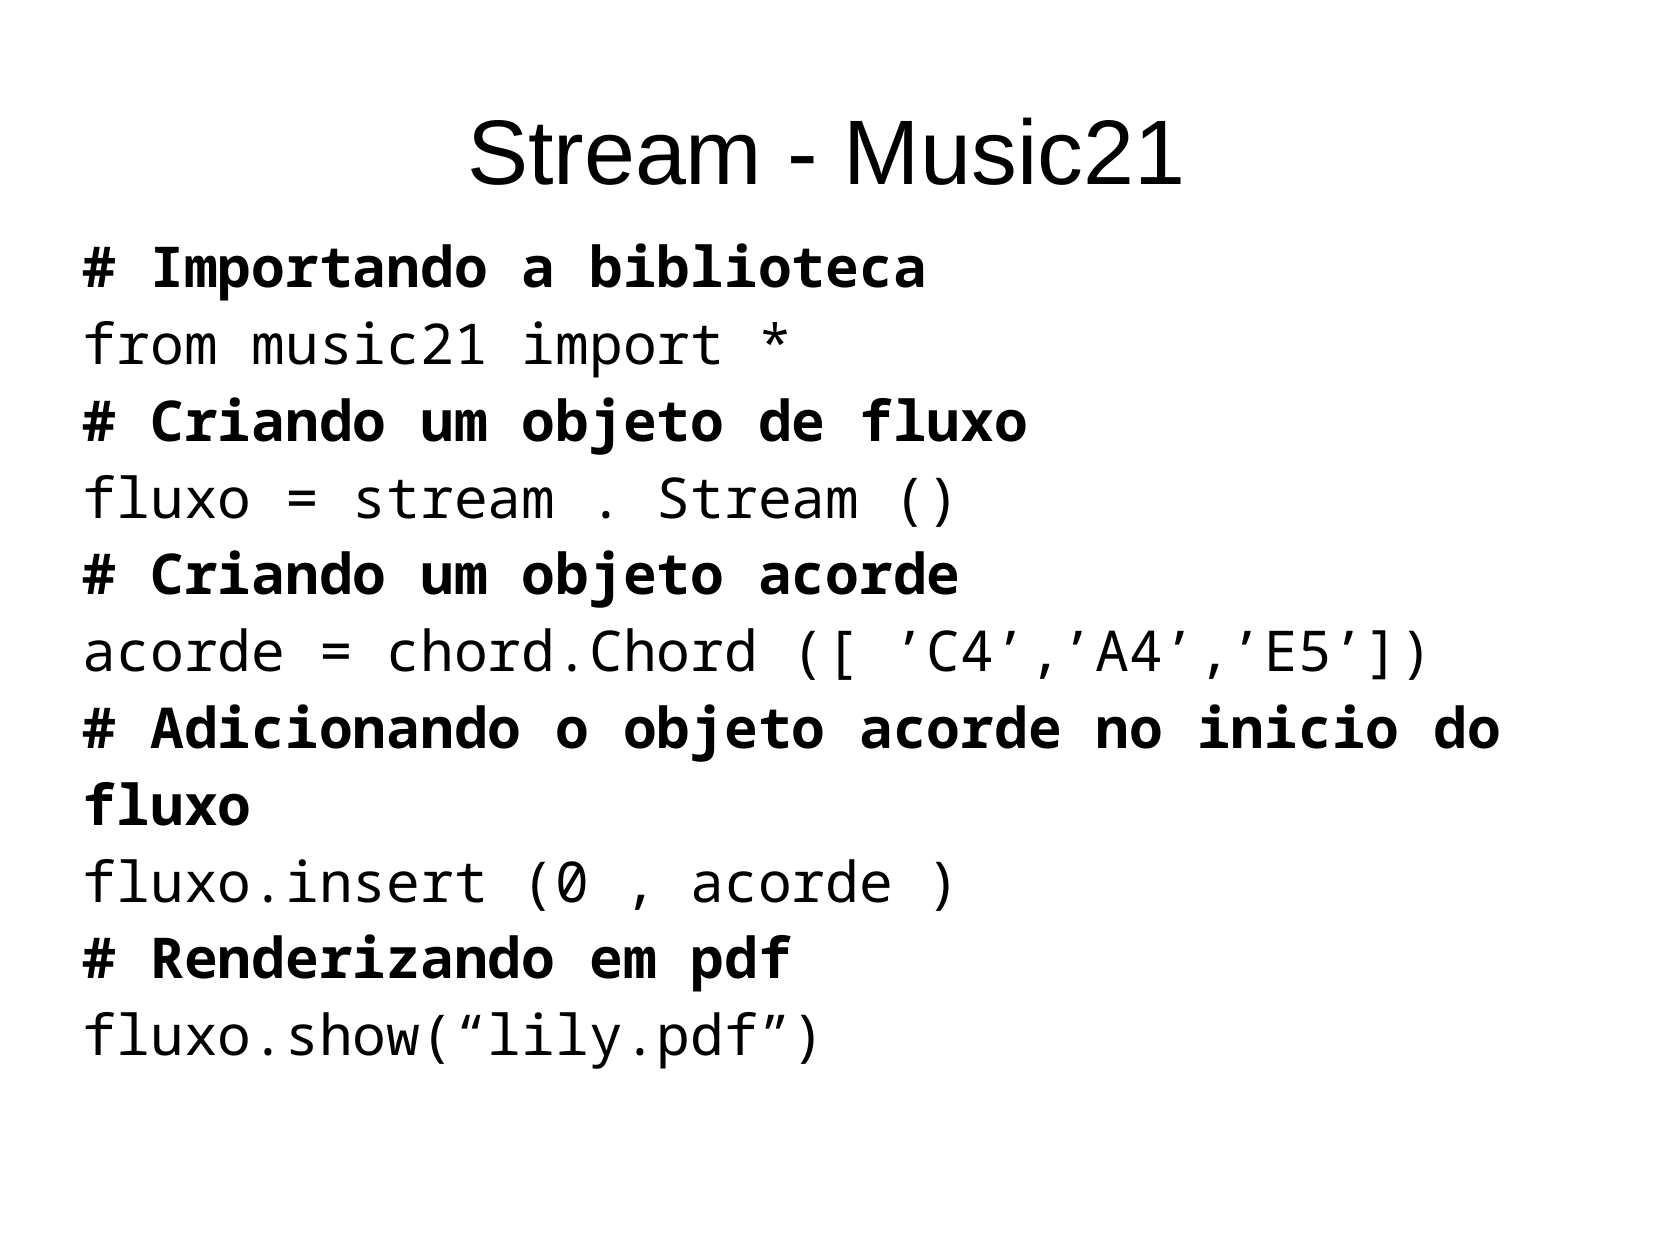

# Stream - Music21
# Importando a biblioteca
from music21 import *
# Criando um objeto de fluxo
fluxo = stream . Stream ()
# Criando um objeto acorde
acorde = chord.Chord ([ ’C4’,’A4’,’E5’])
# Adicionando o objeto acorde no inicio do fluxo
fluxo.insert (0 , acorde )
# Renderizando em pdf
fluxo.show(“lily.pdf”)